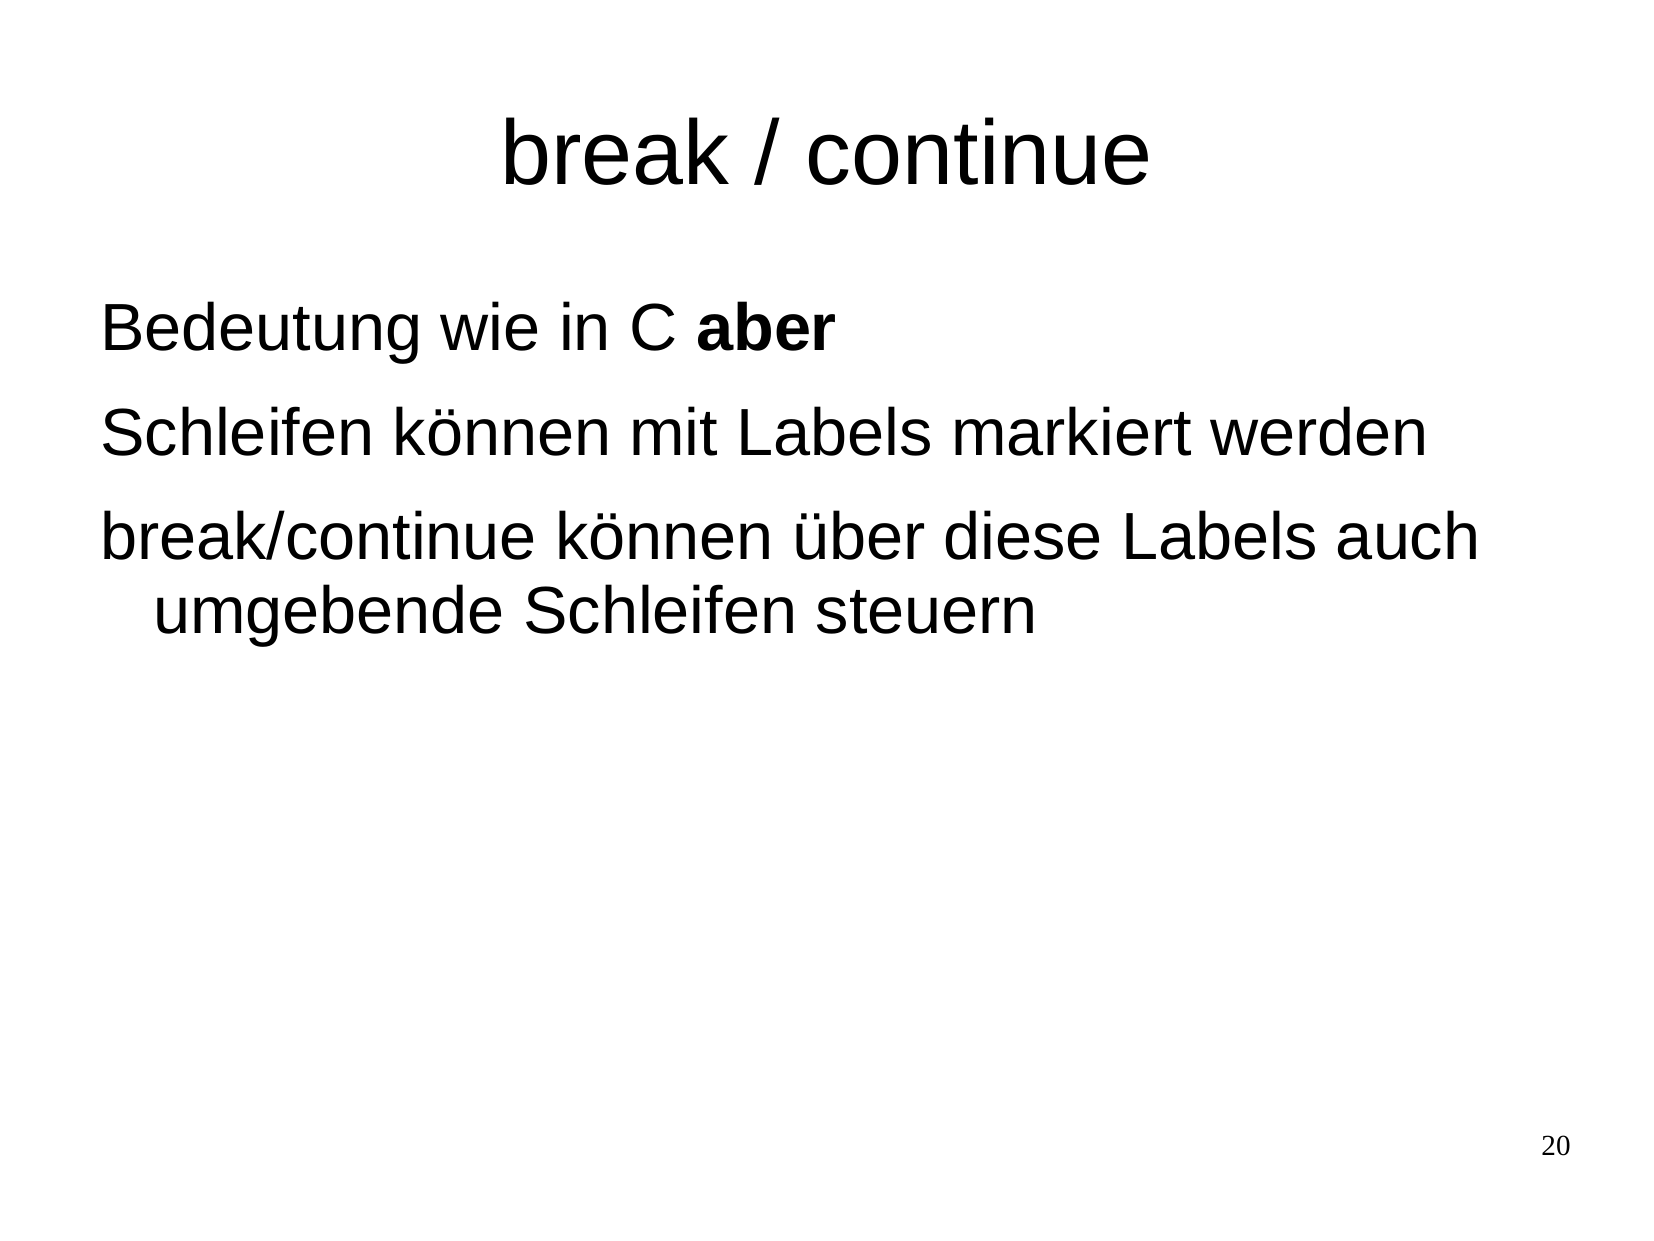

# break / continue
Bedeutung wie in C aber
Schleifen können mit Labels markiert werden
break/continue können über diese Labels auch umgebende Schleifen steuern
20